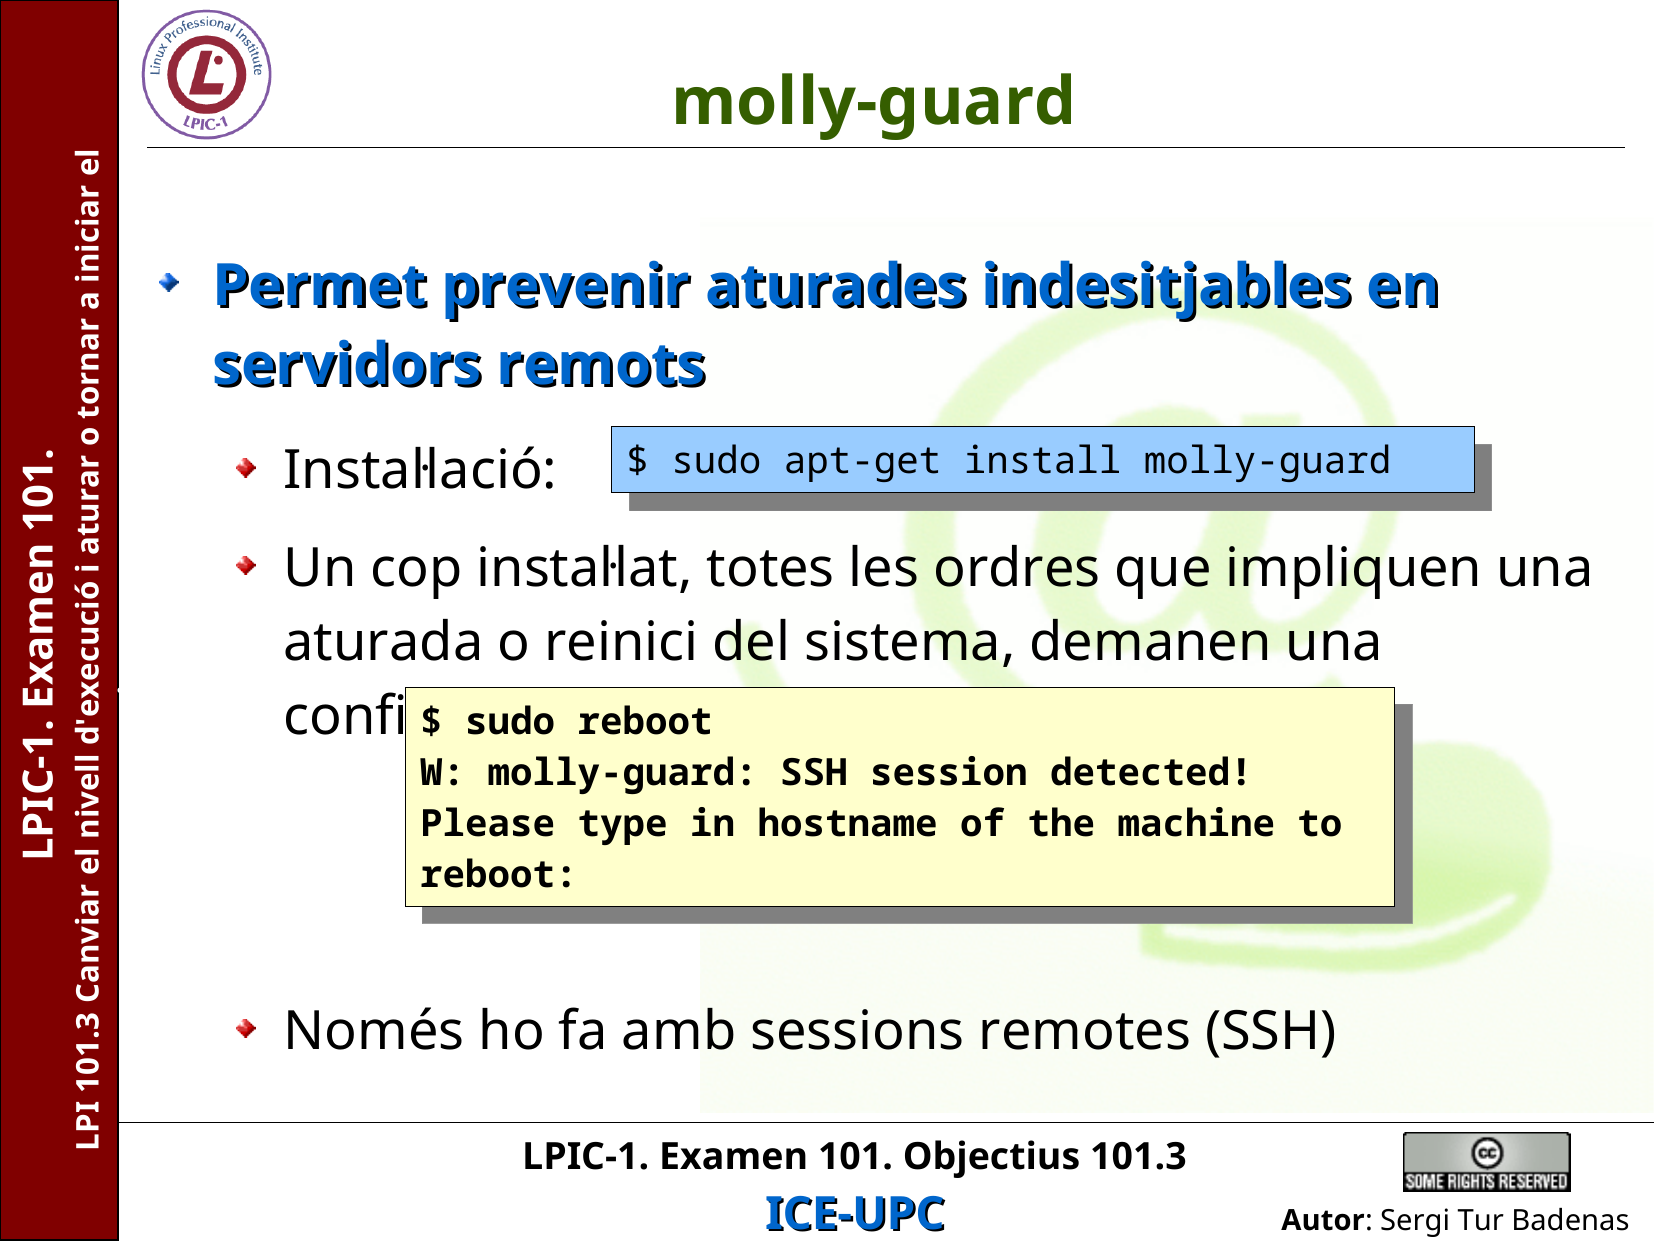

# molly-guard
Permet prevenir aturades indesitjables en servidors remots
Instal·lació:
Un cop instal·lat, totes les ordres que impliquen una aturada o reinici del sistema, demanen una confirmació:
Només ho fa amb sessions remotes (SSH)
$ sudo apt-get install molly-guard
$ sudo reboot
W: molly-guard: SSH session detected!
Please type in hostname of the machine to reboot: